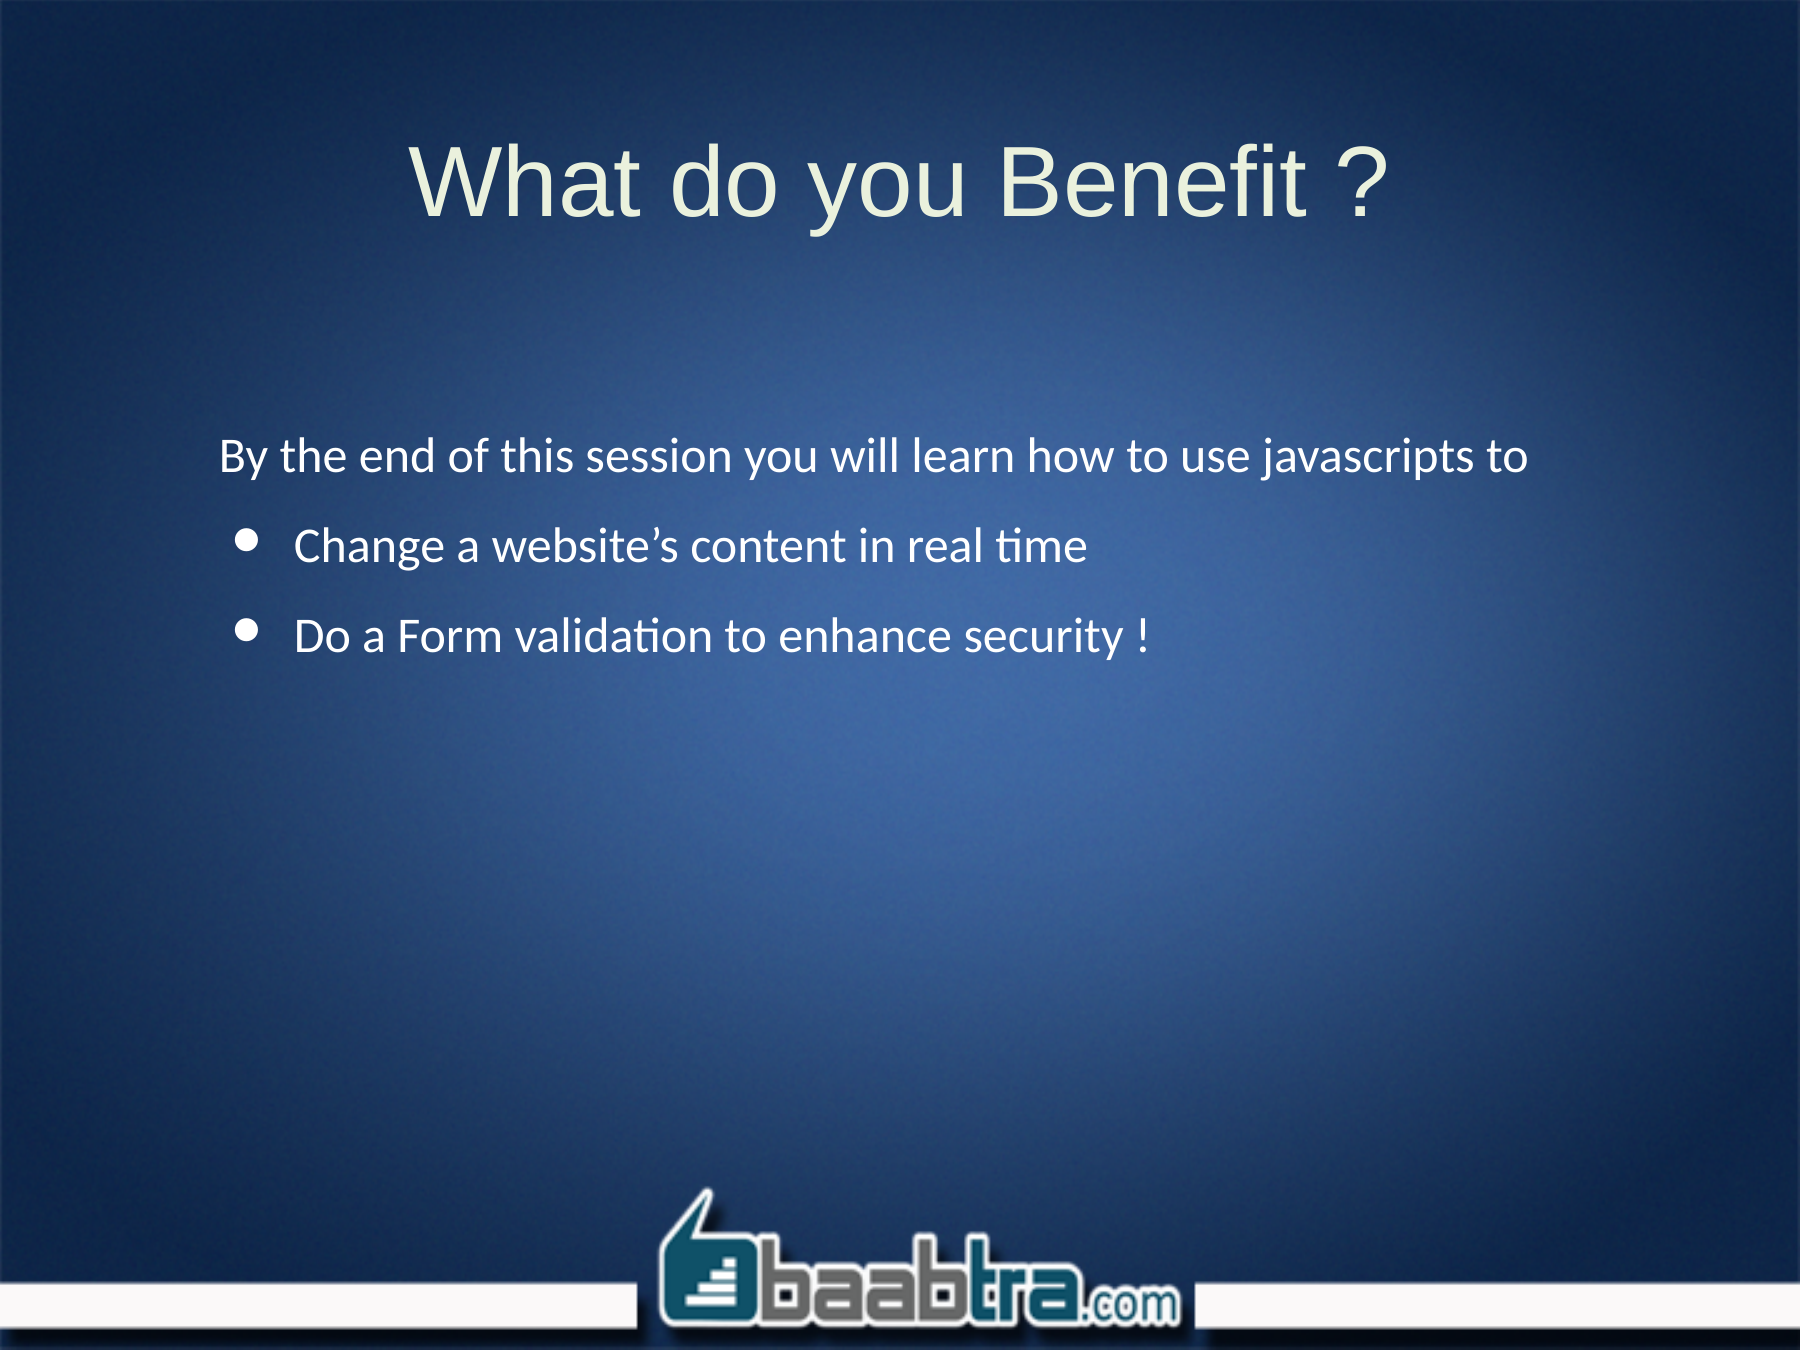

# What do you Benefit ?
By the end of this session you will learn how to use javascripts to
Change a website’s content in real time
Do a Form validation to enhance security !